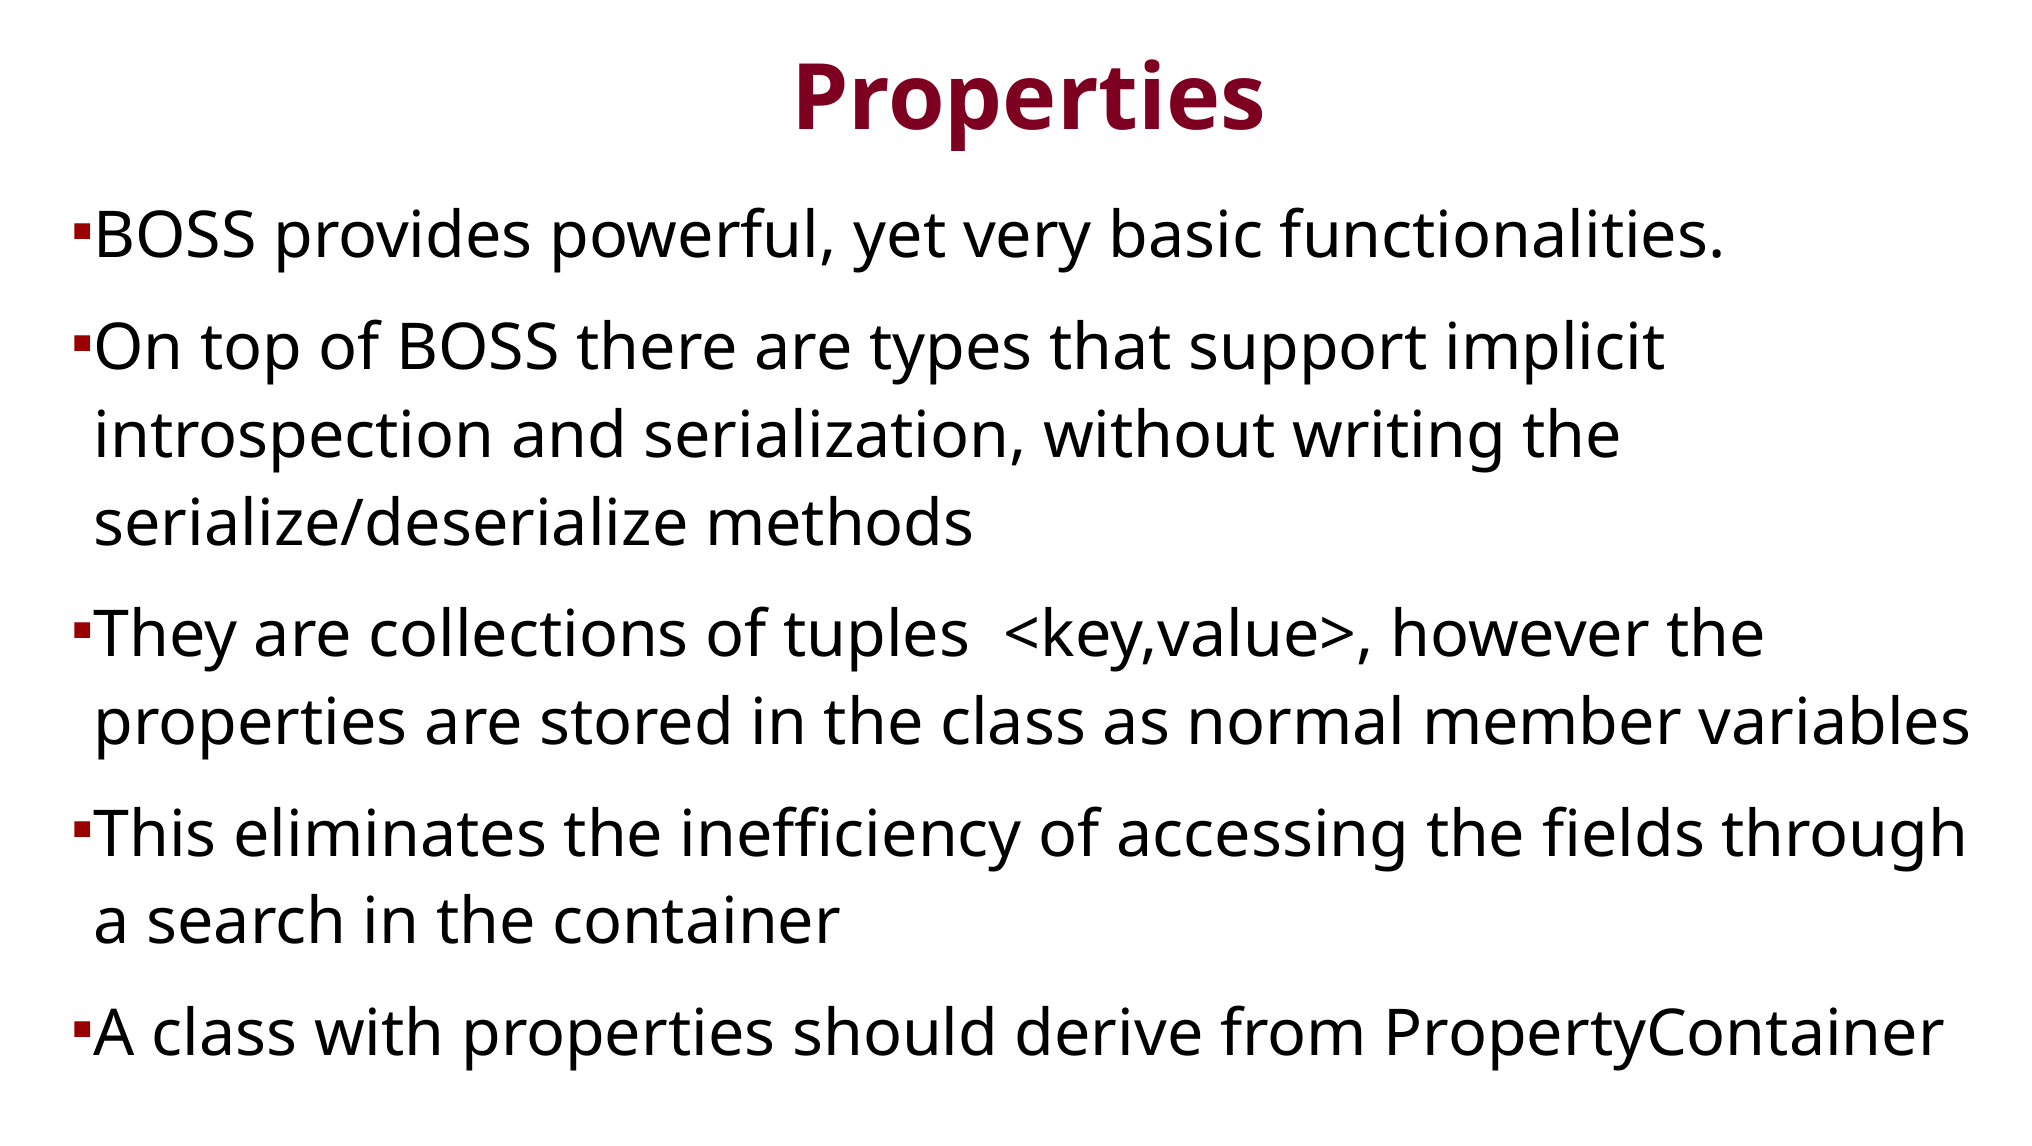

# Properties
BOSS provides powerful, yet very basic functionalities.
On top of BOSS there are types that support implicit introspection and serialization, without writing the serialize/deserialize methods
They are collections of tuples <key,value>, however the properties are stored in the class as normal member variables
This eliminates the inefficiency of accessing the fields through a search in the container
A class with properties should derive from PropertyContainer